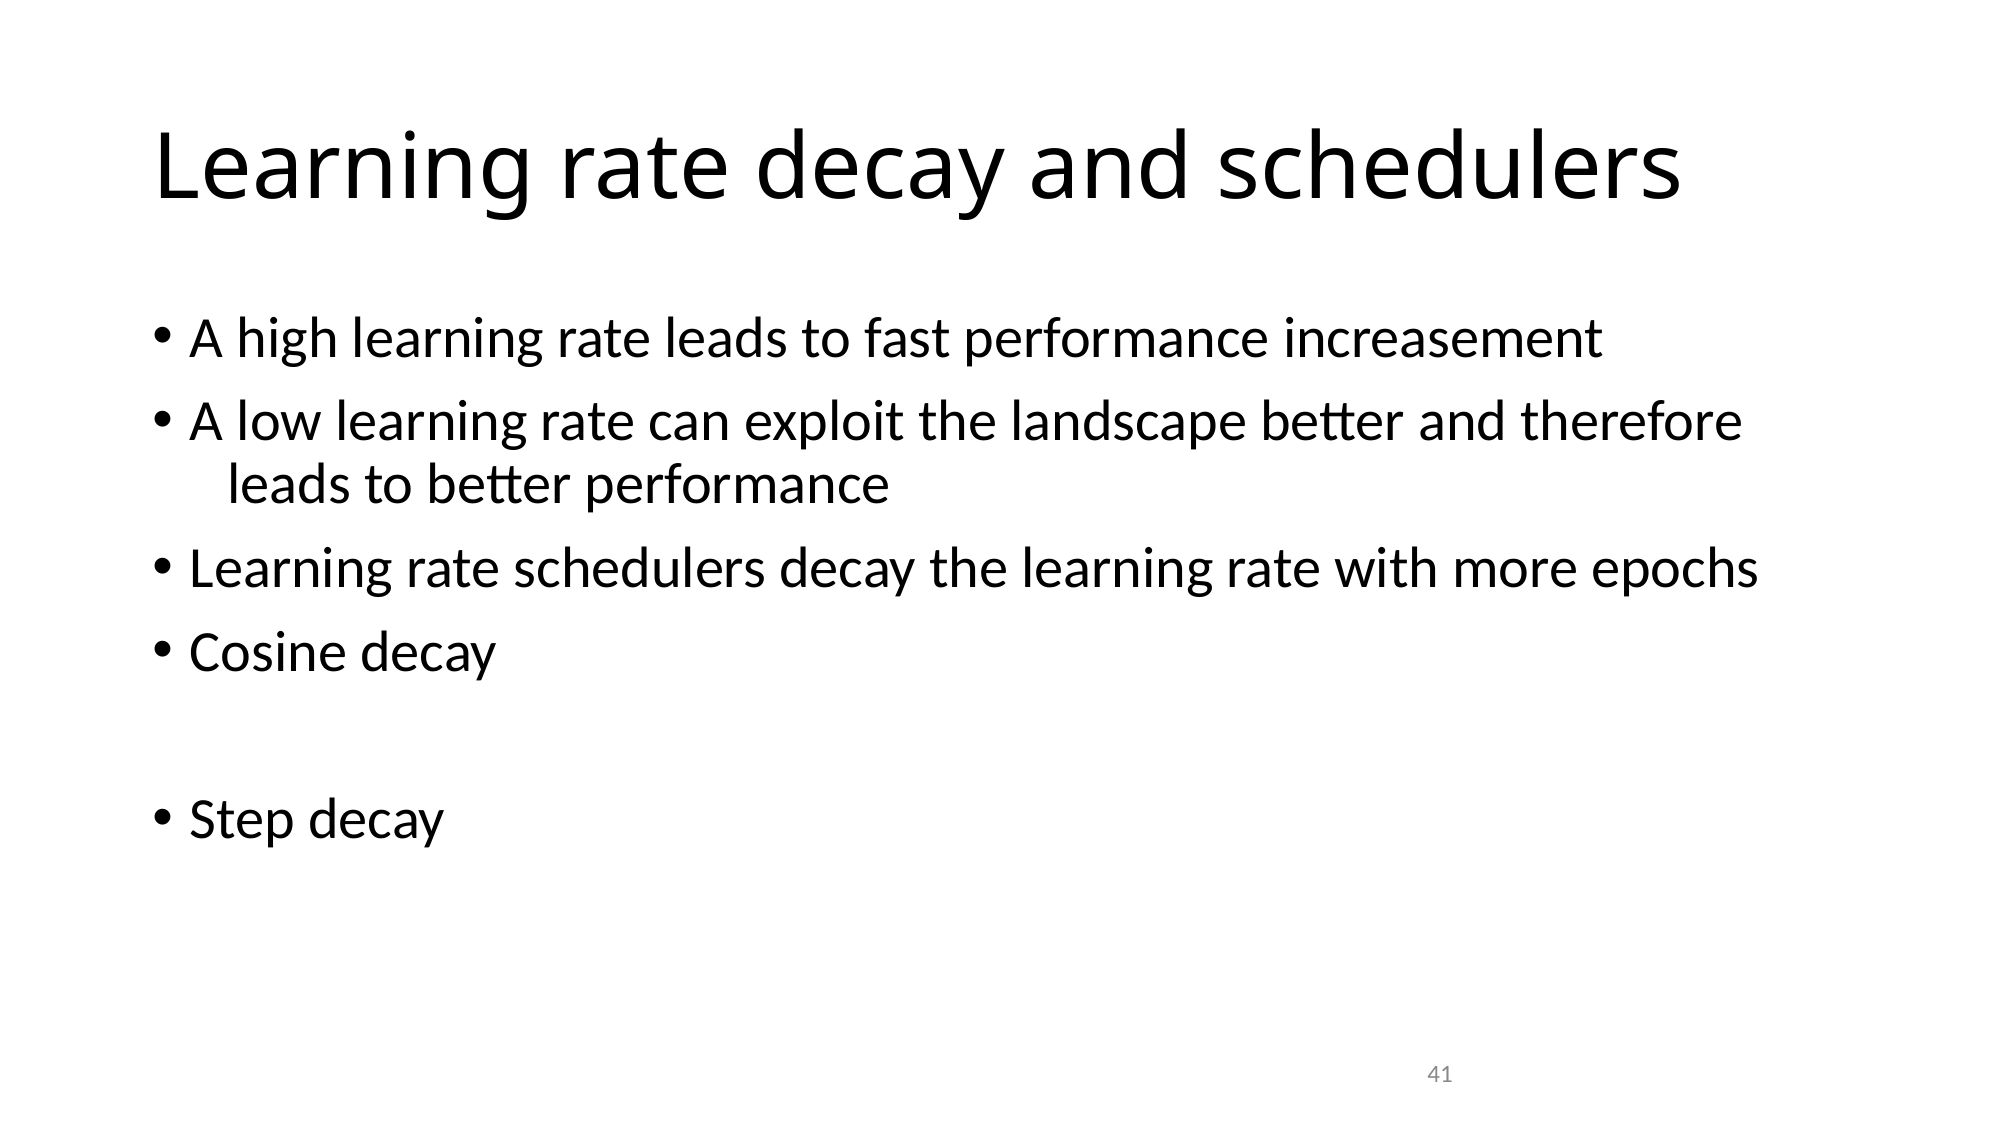

# Learning rate decay and schedulers
A high learning rate leads to fast performance increasement
A low learning rate can exploit the landscape better and therefore leads to better performance
Learning rate schedulers decay the learning rate with more epochs
Cosine decay
Step decay
41